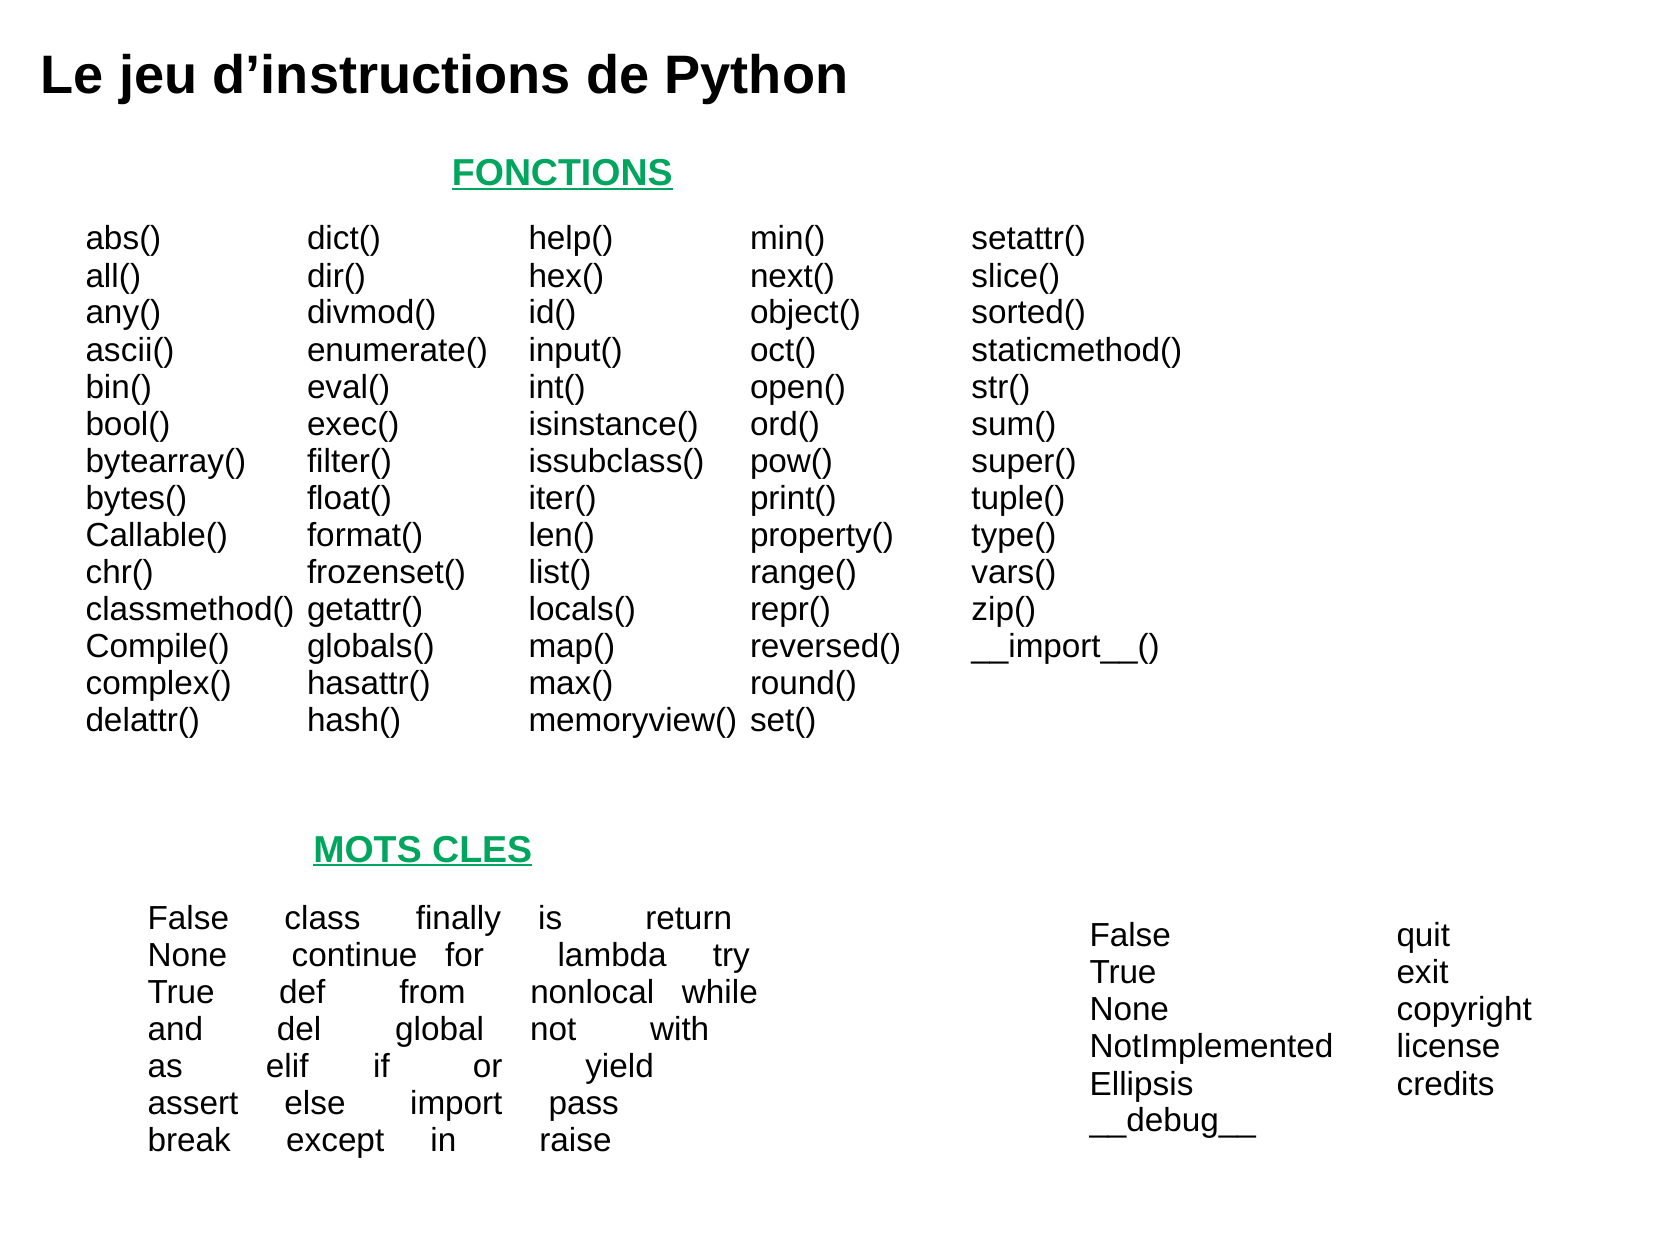

Le jeu d’instructions de Python
FONCTIONS
abs() 		dict() 		help() 		min() 		setattr()
all() 			dir() 			hex() 		next() 		slice()
any() 		divmod() 		id() 			object() 		sorted()
ascii() 		enumerate() 	input() 		oct() 		staticmethod()
bin() 		eval() 		int() 			open() 		str()
bool() 		exec() 		isinstance() 	ord() 		sum()
bytearray() 	filter() 		issubclass() 	pow() 		super()
bytes() 		float() 		iter() 		print() 		tuple()
Callable()	 	format()	 	len() 		property() 	type()
chr() 		frozenset() 	list() 			range() 		vars()
classmethod() 	getattr() 		locals() 		repr() 		zip()
Compile()	 	globals() 		map() 		reversed() 	__import__()
complex() 	hasattr()	 	max() 		round()
delattr() 		hash() 		memoryview() 	set()
MOTS CLES
False class finally is return
None continue for lambda try
True def from nonlocal while
and del global not with
as elif if or yield
assert else import pass
break except in raise
False
True
None
NotImplemented
Ellipsis
__debug__
quit
exit
copyright
license
credits